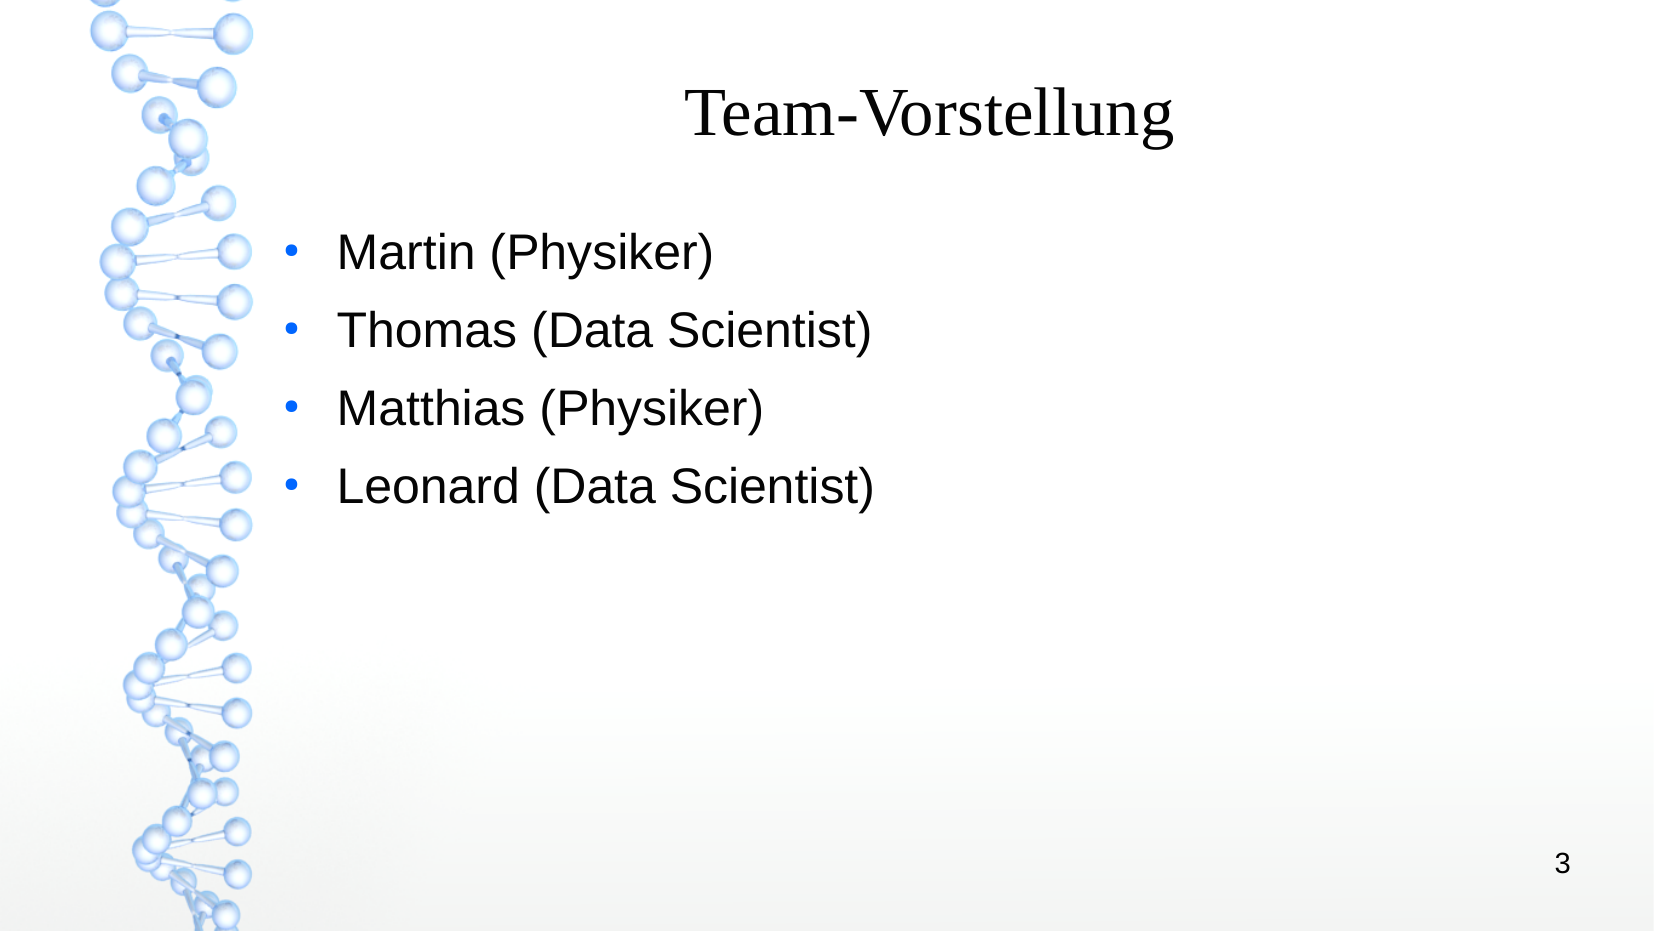

# Team-Vorstellung
Martin (Physiker)
Thomas (Data Scientist)
Matthias (Physiker)
Leonard (Data Scientist)
3